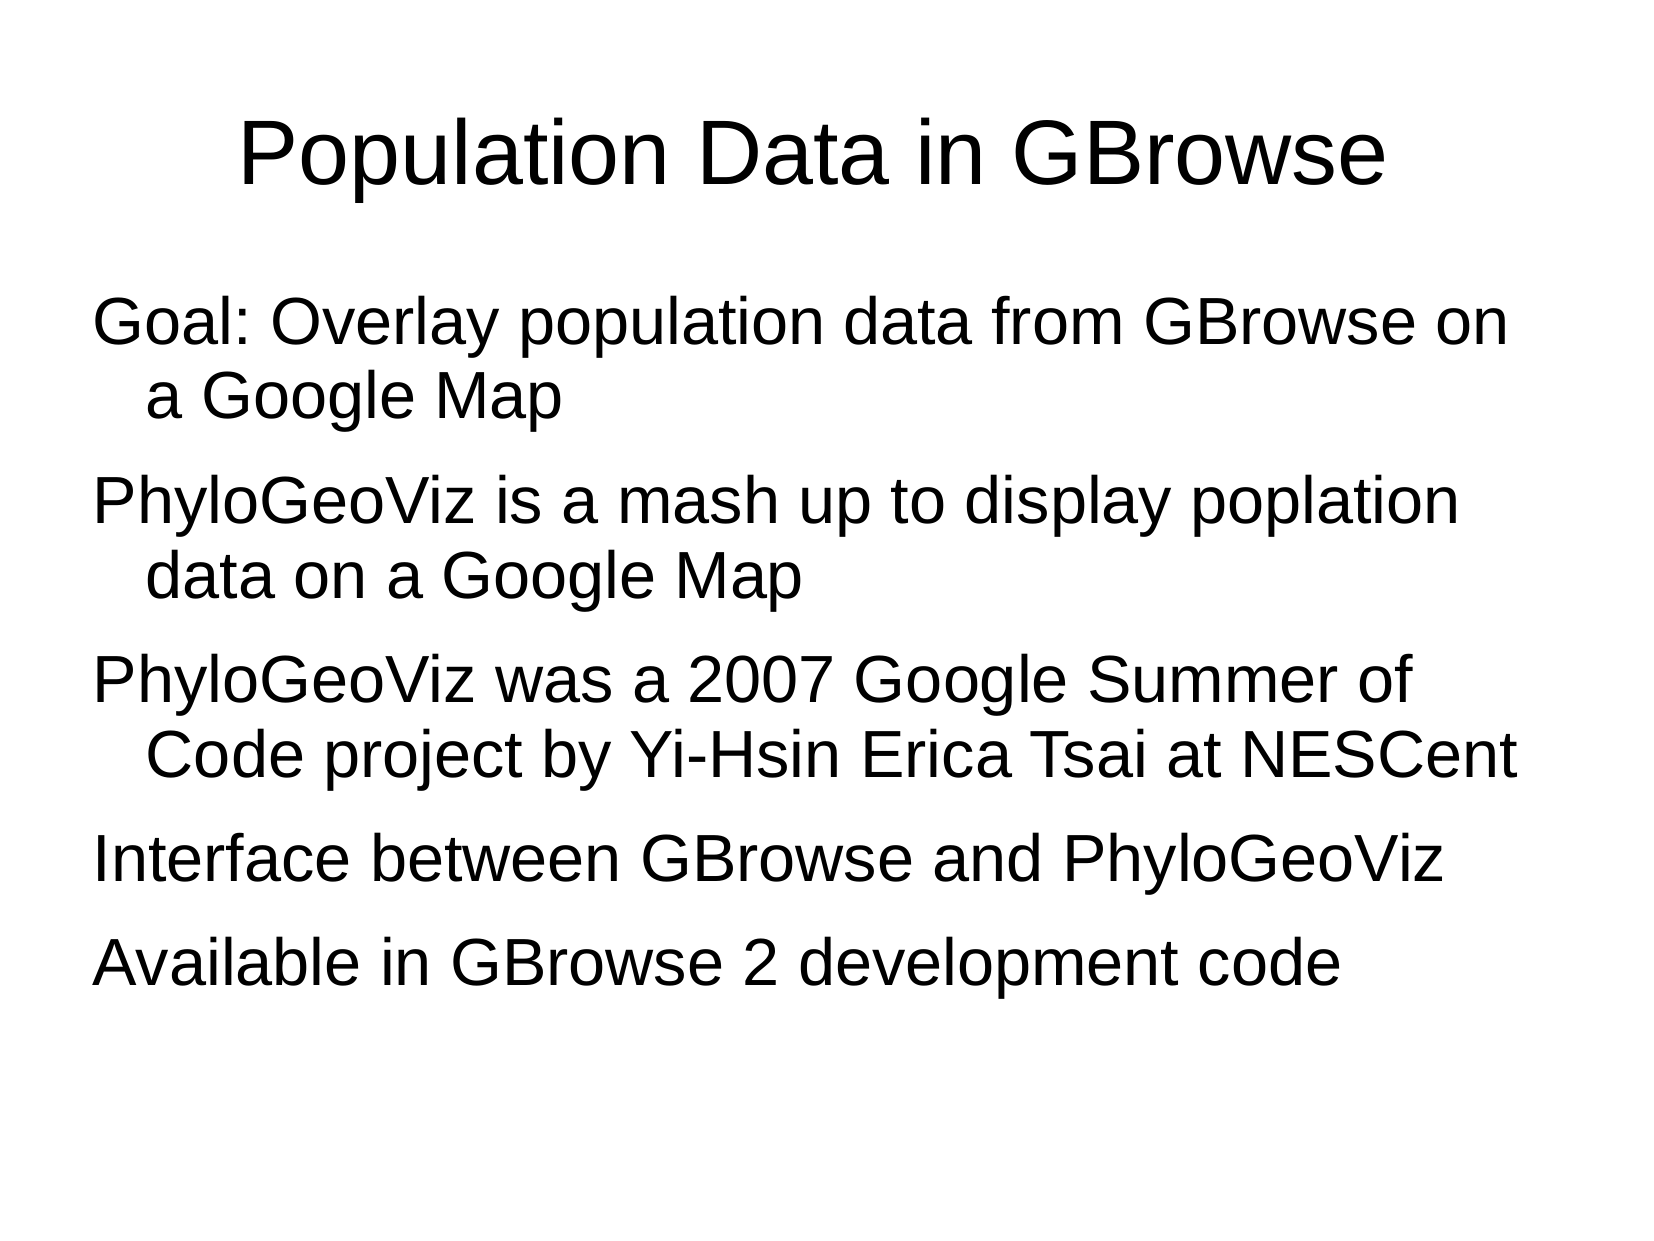

# Population Data in GBrowse
Goal: Overlay population data from GBrowse on a Google Map
PhyloGeoViz is a mash up to display poplation data on a Google Map
PhyloGeoViz was a 2007 Google Summer of Code project by Yi-Hsin Erica Tsai at NESCent
Interface between GBrowse and PhyloGeoViz
Available in GBrowse 2 development code